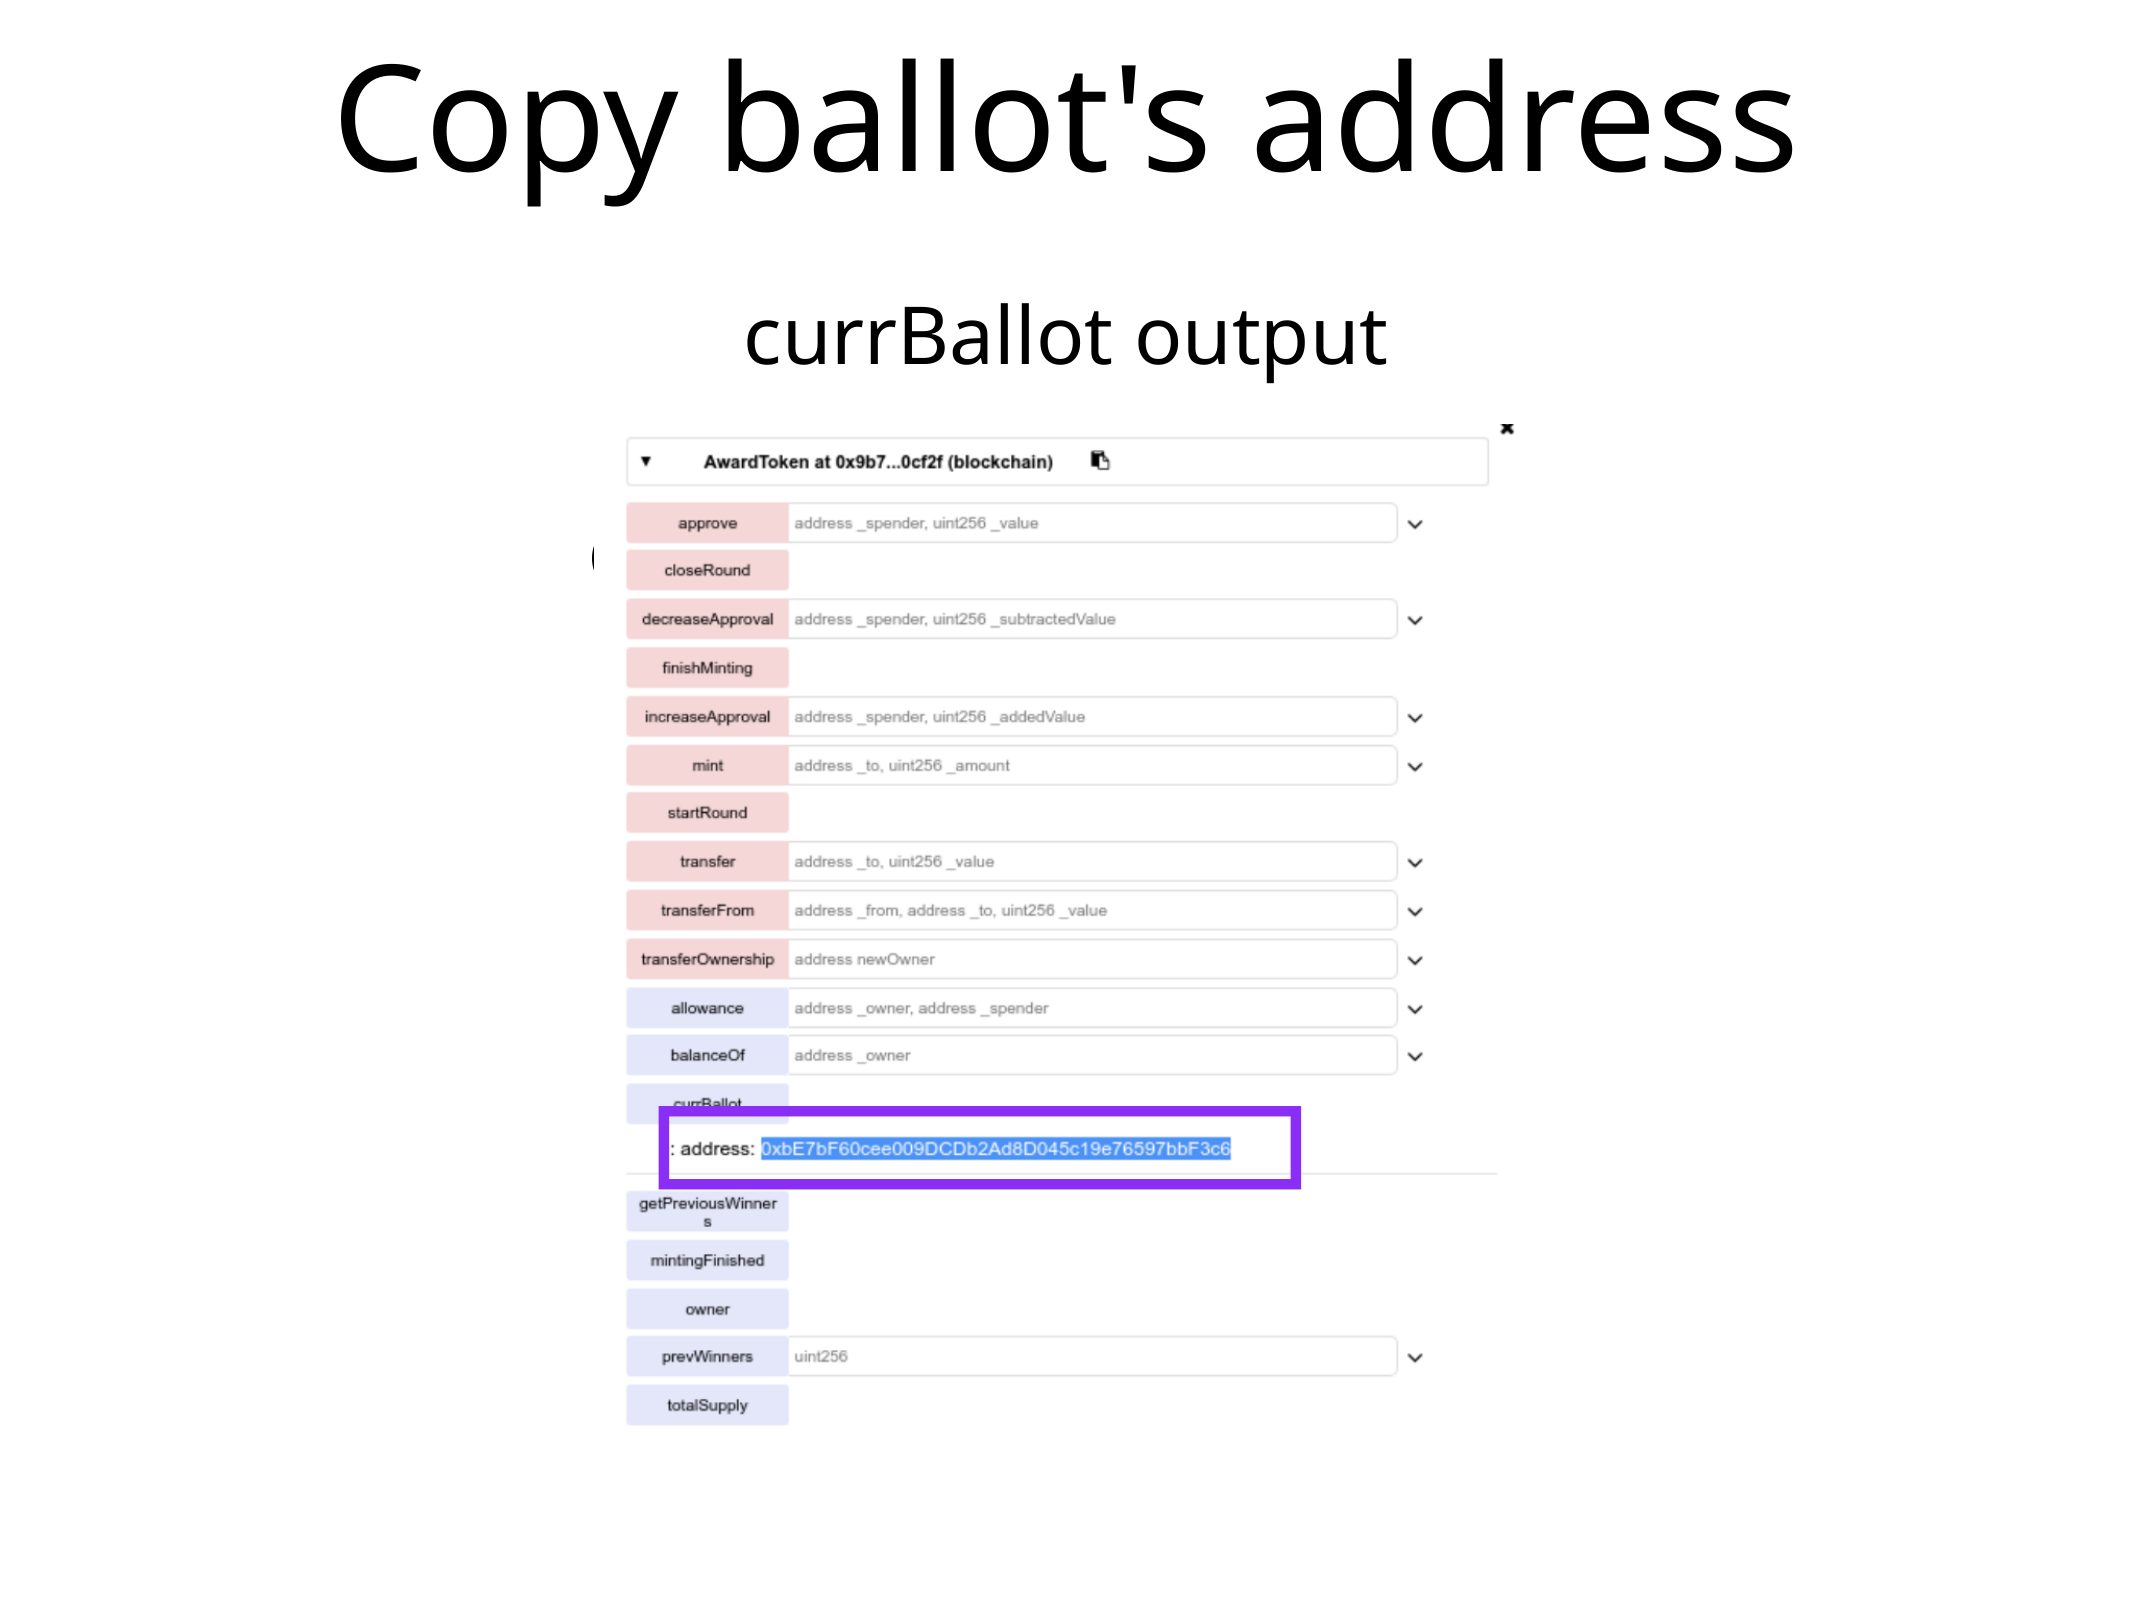

# Copy ballot's address
currBallot output
( when dependencies.js is the active file )